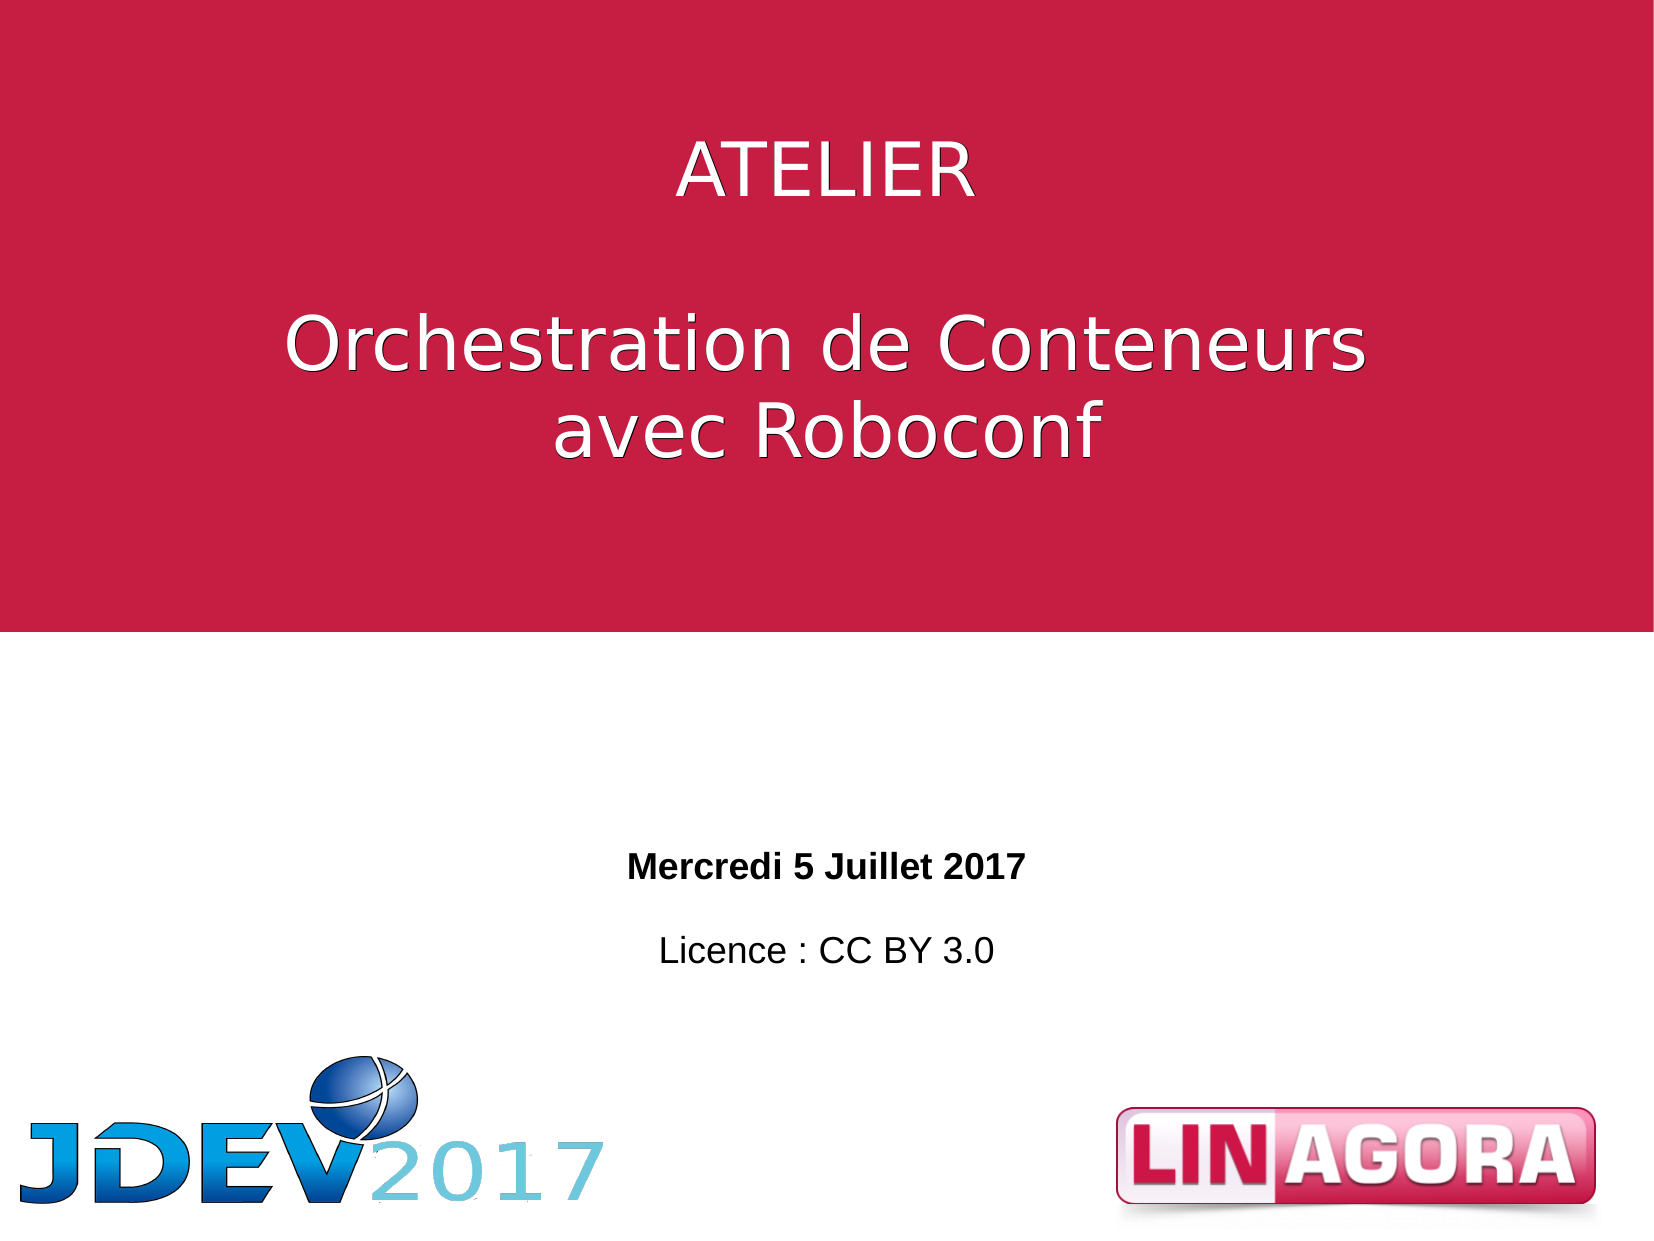

# ATELIER Orchestration de Conteneurs avec Roboconf
Mercredi 5 Juillet 2017
Licence : CC BY 3.0